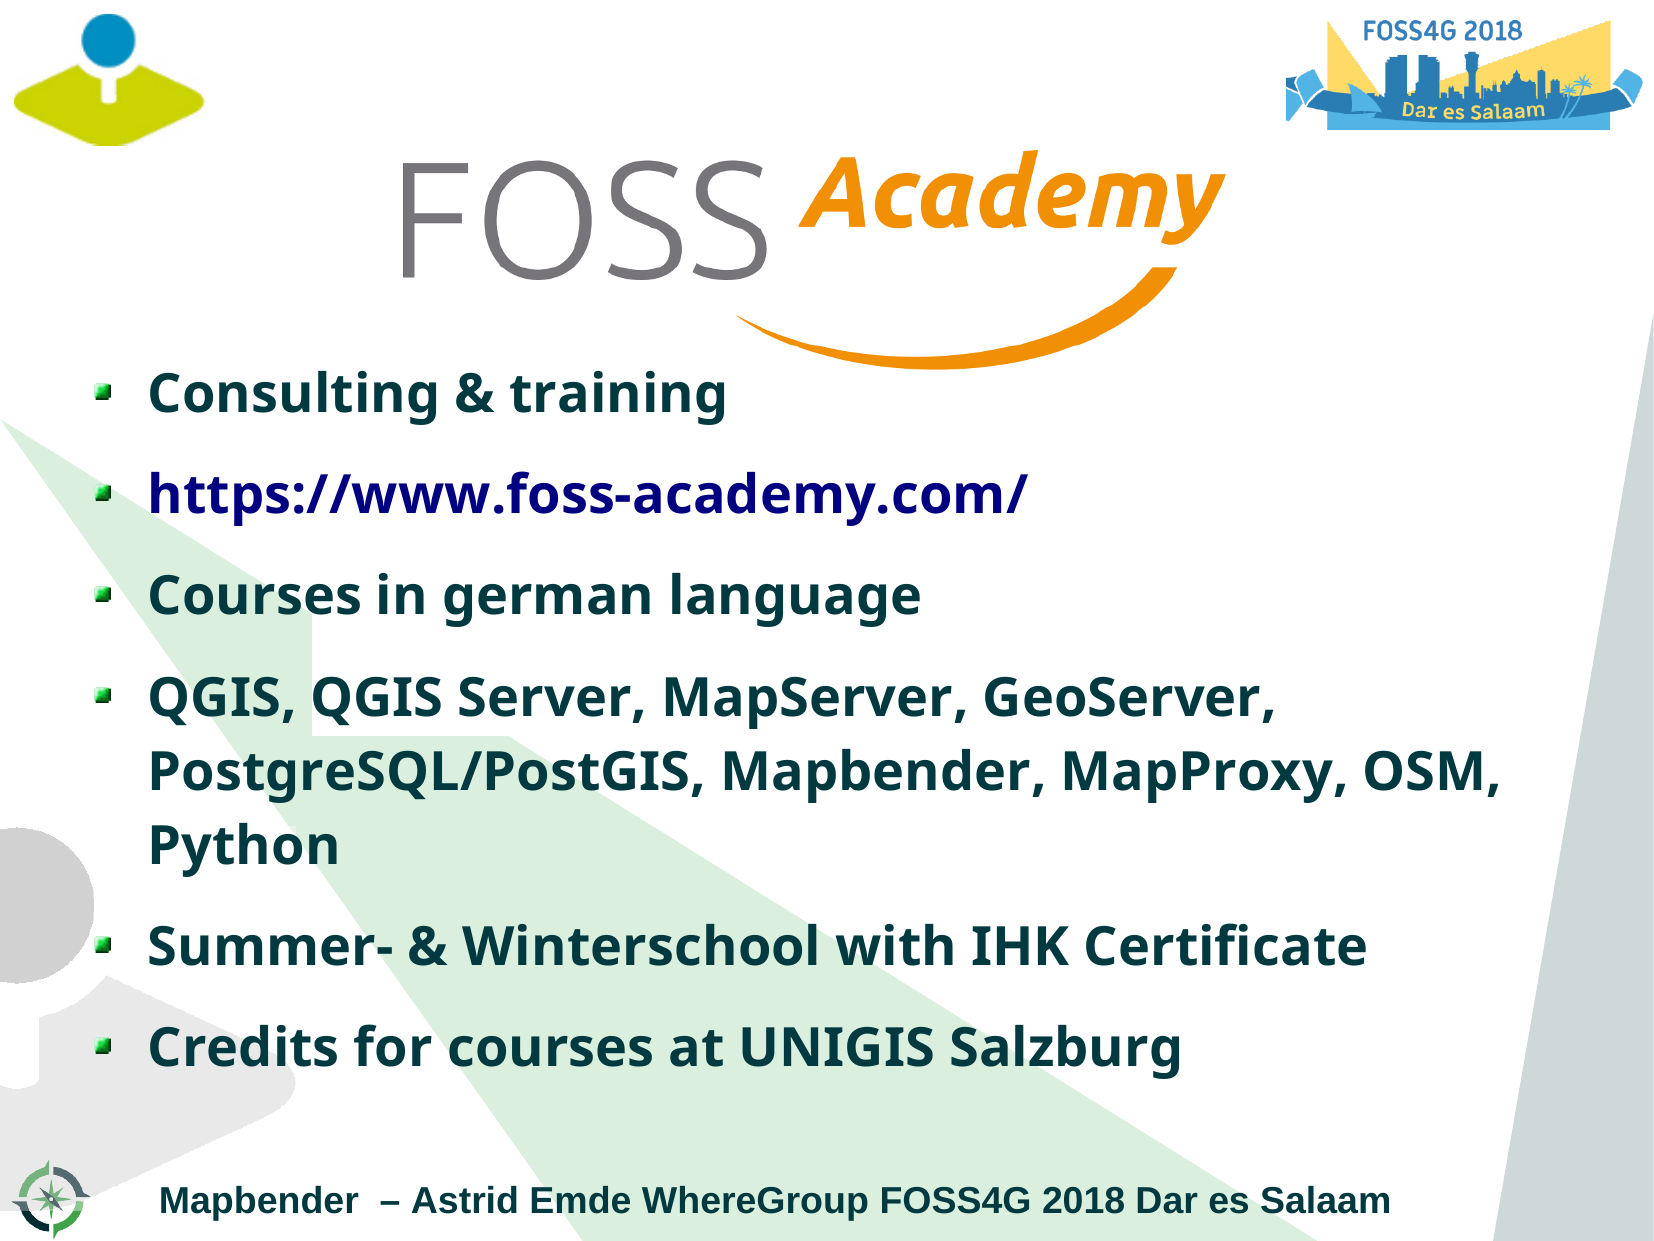

#
Consulting & training
https://www.foss-academy.com/
Courses in german language
QGIS, QGIS Server, MapServer, GeoServer, PostgreSQL/PostGIS, Mapbender, MapProxy, OSM, Python
Summer- & Winterschool with IHK Certificate
Credits for courses at UNIGIS Salzburg